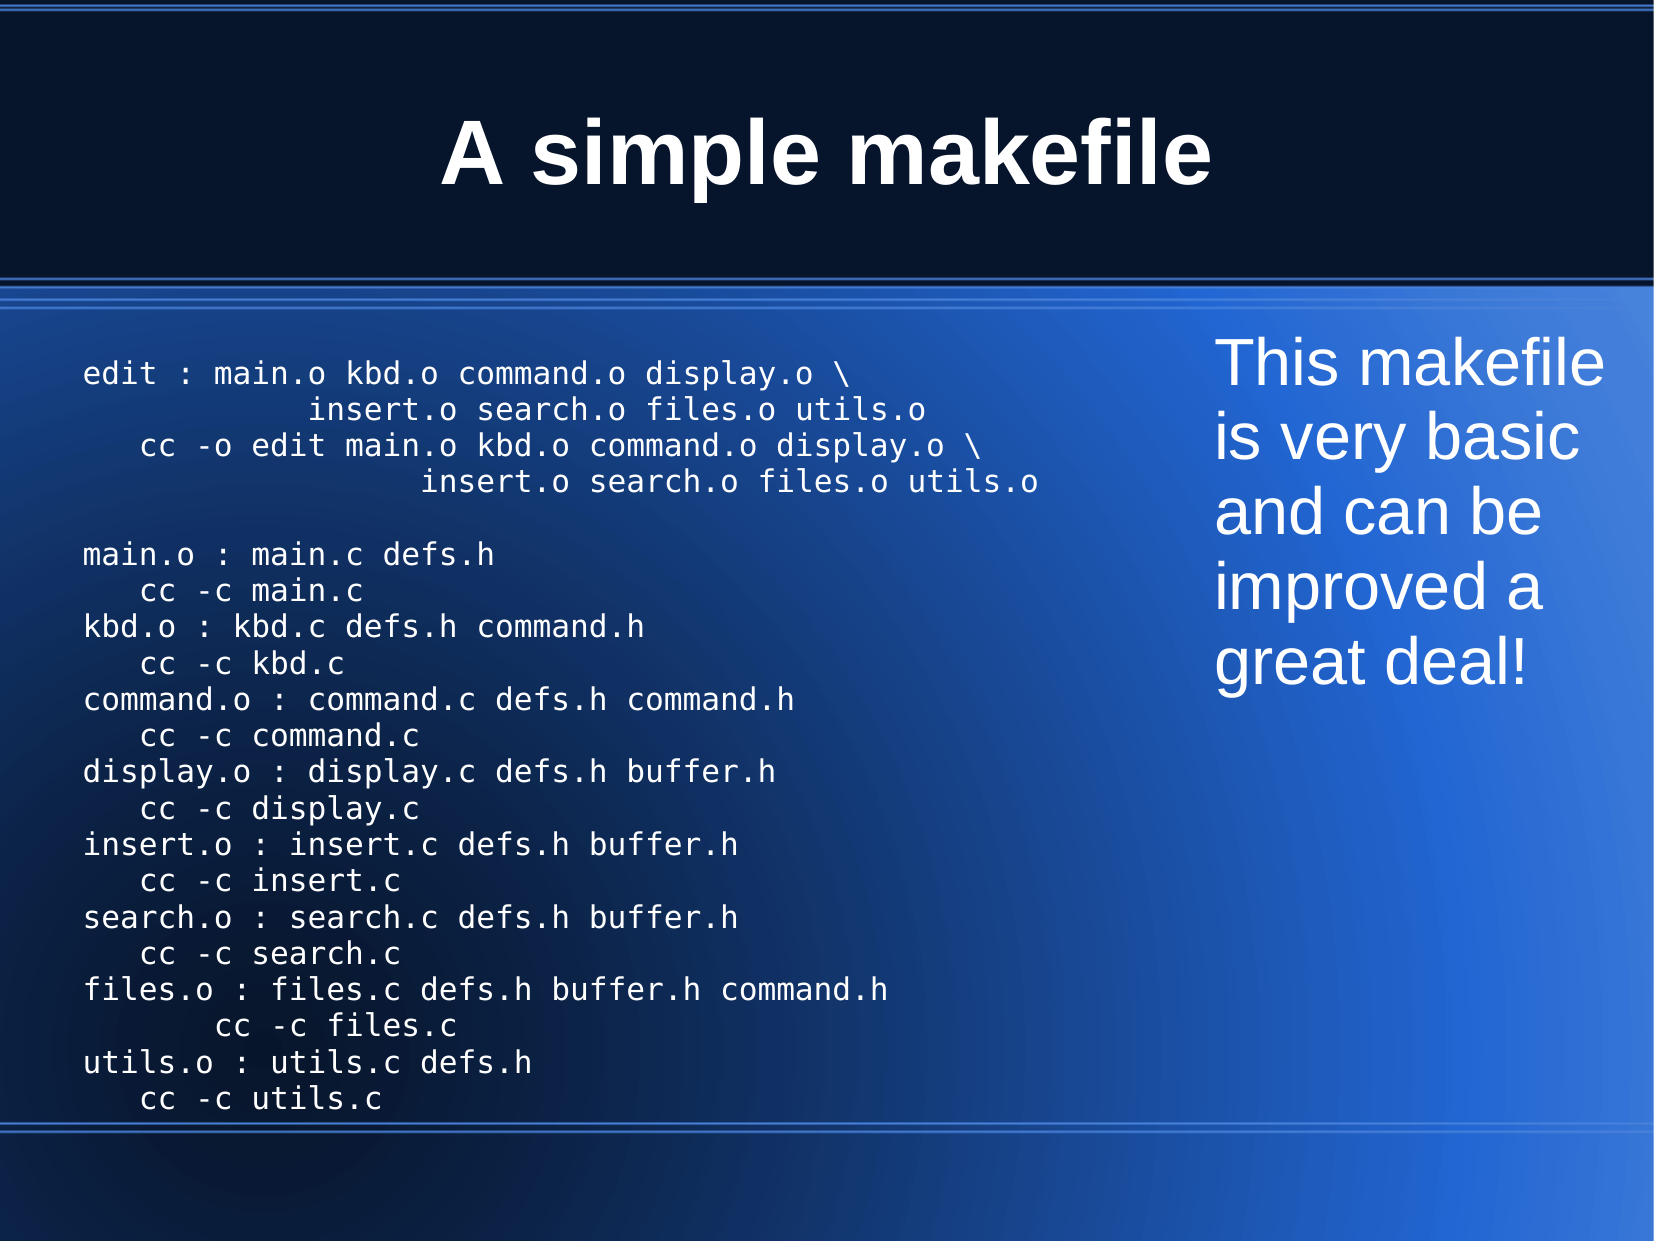

# A simple makefile
This makefile is very basic and can be improved a great deal!
edit : main.o kbd.o command.o display.o \
 insert.o search.o files.o utils.o
 cc -o edit main.o kbd.o command.o display.o \
 insert.o search.o files.o utils.o
main.o : main.c defs.h
 cc -c main.c
kbd.o : kbd.c defs.h command.h
 cc -c kbd.c
command.o : command.c defs.h command.h
 cc -c command.c
display.o : display.c defs.h buffer.h
 cc -c display.c
insert.o : insert.c defs.h buffer.h
 cc -c insert.c
search.o : search.c defs.h buffer.h
 cc -c search.c
files.o : files.c defs.h buffer.h command.h
 cc -c files.c
utils.o : utils.c defs.h
 cc -c utils.c